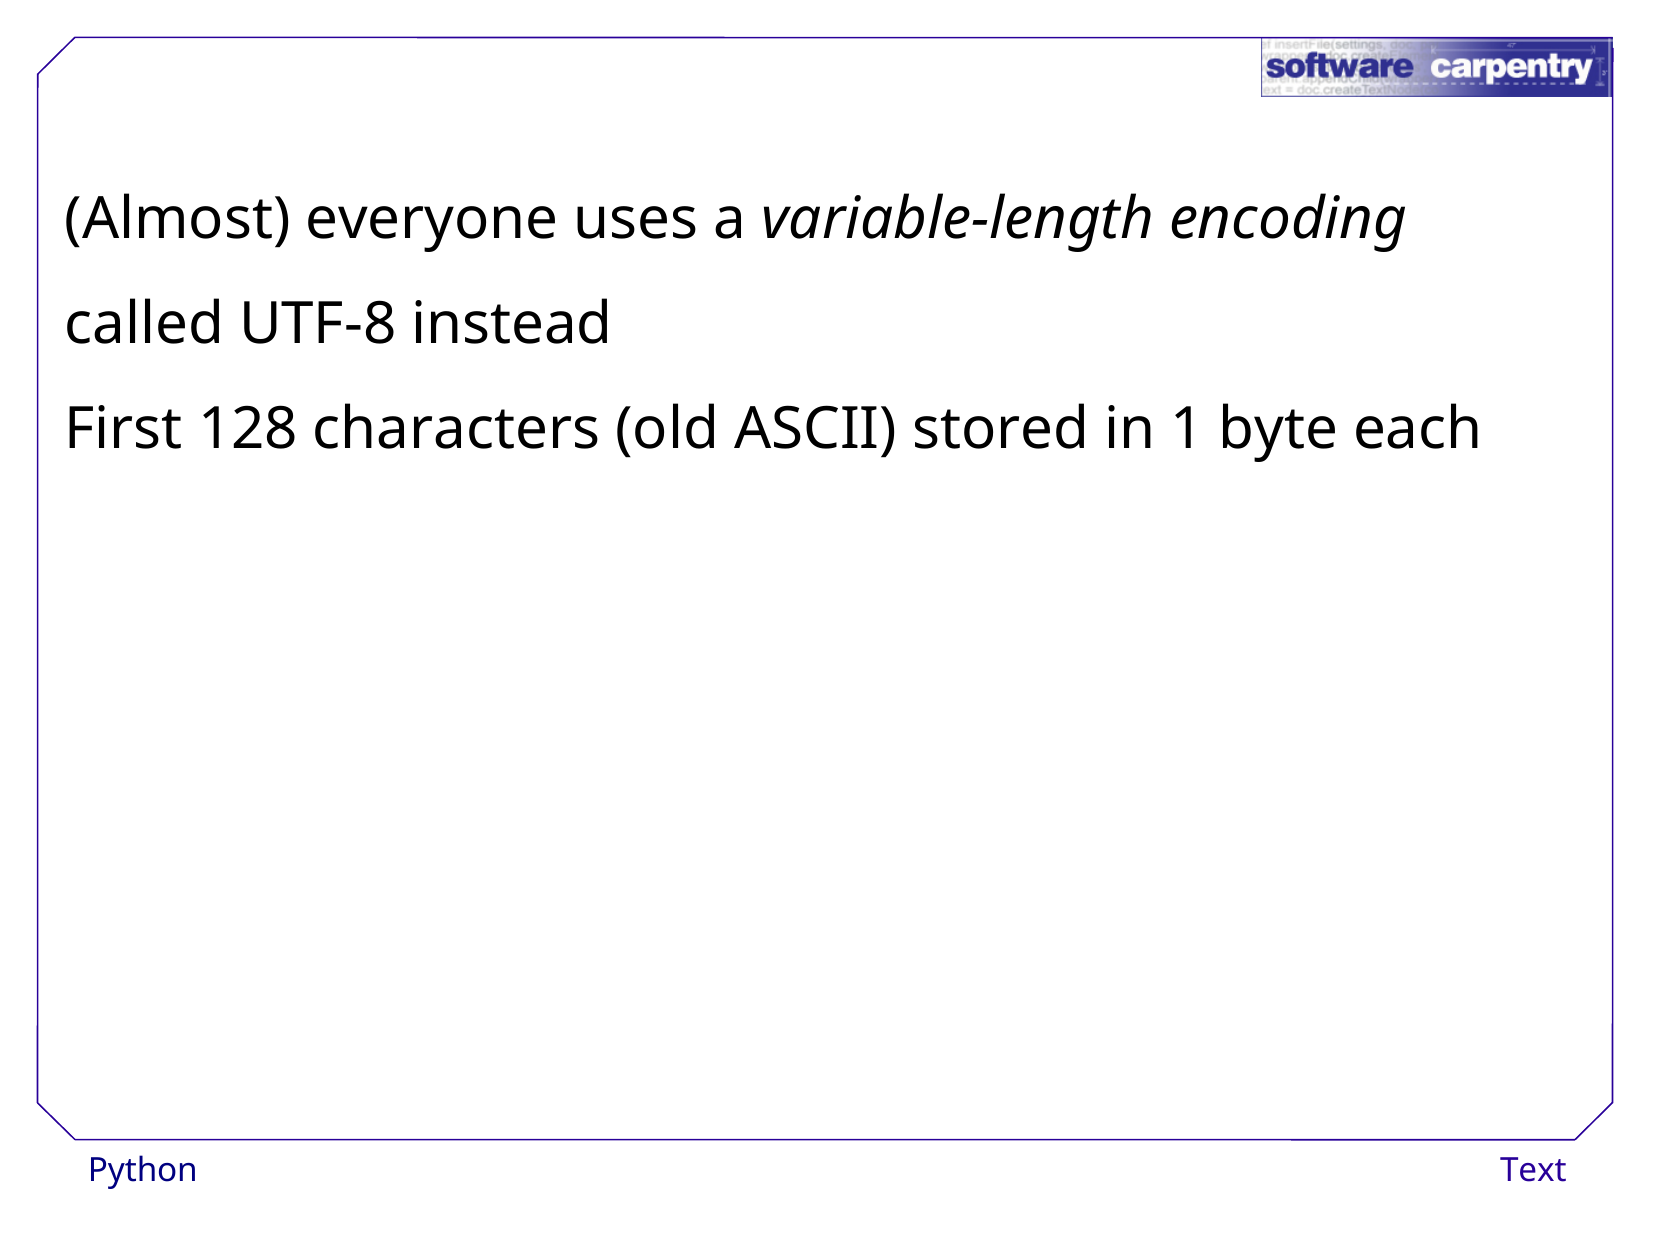

(Almost) everyone uses a variable-length encoding
called UTF-8 instead
First 128 characters (old ASCII) stored in 1 byte each